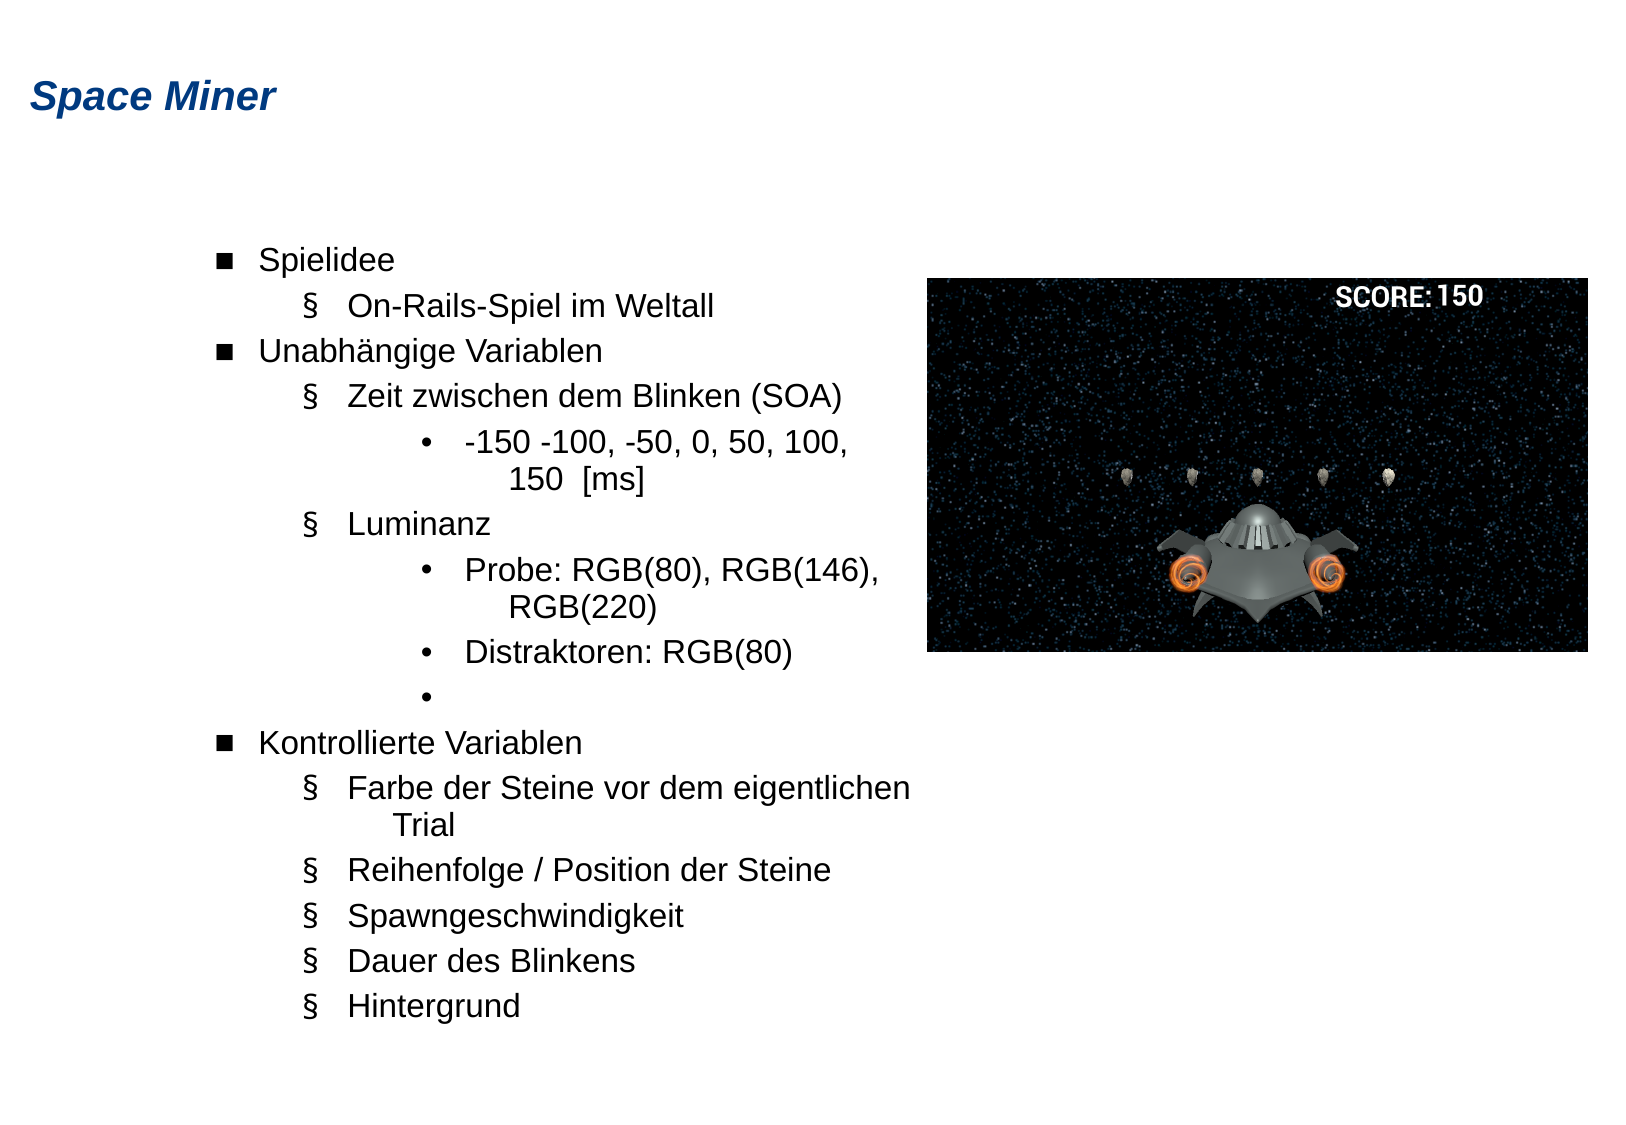

Space Miner
# Spielidee
On-Rails-Spiel im Weltall
Unabhängige Variablen
Zeit zwischen dem Blinken (SOA)
-150 -100, -50, 0, 50, 100, 150 [ms]
Luminanz
Probe: RGB(80), RGB(146), RGB(220)
Distraktoren: RGB(80)
Kontrollierte Variablen
Farbe der Steine vor dem eigentlichen Trial
Reihenfolge / Position der Steine
Spawngeschwindigkeit
Dauer des Blinkens
Hintergrund